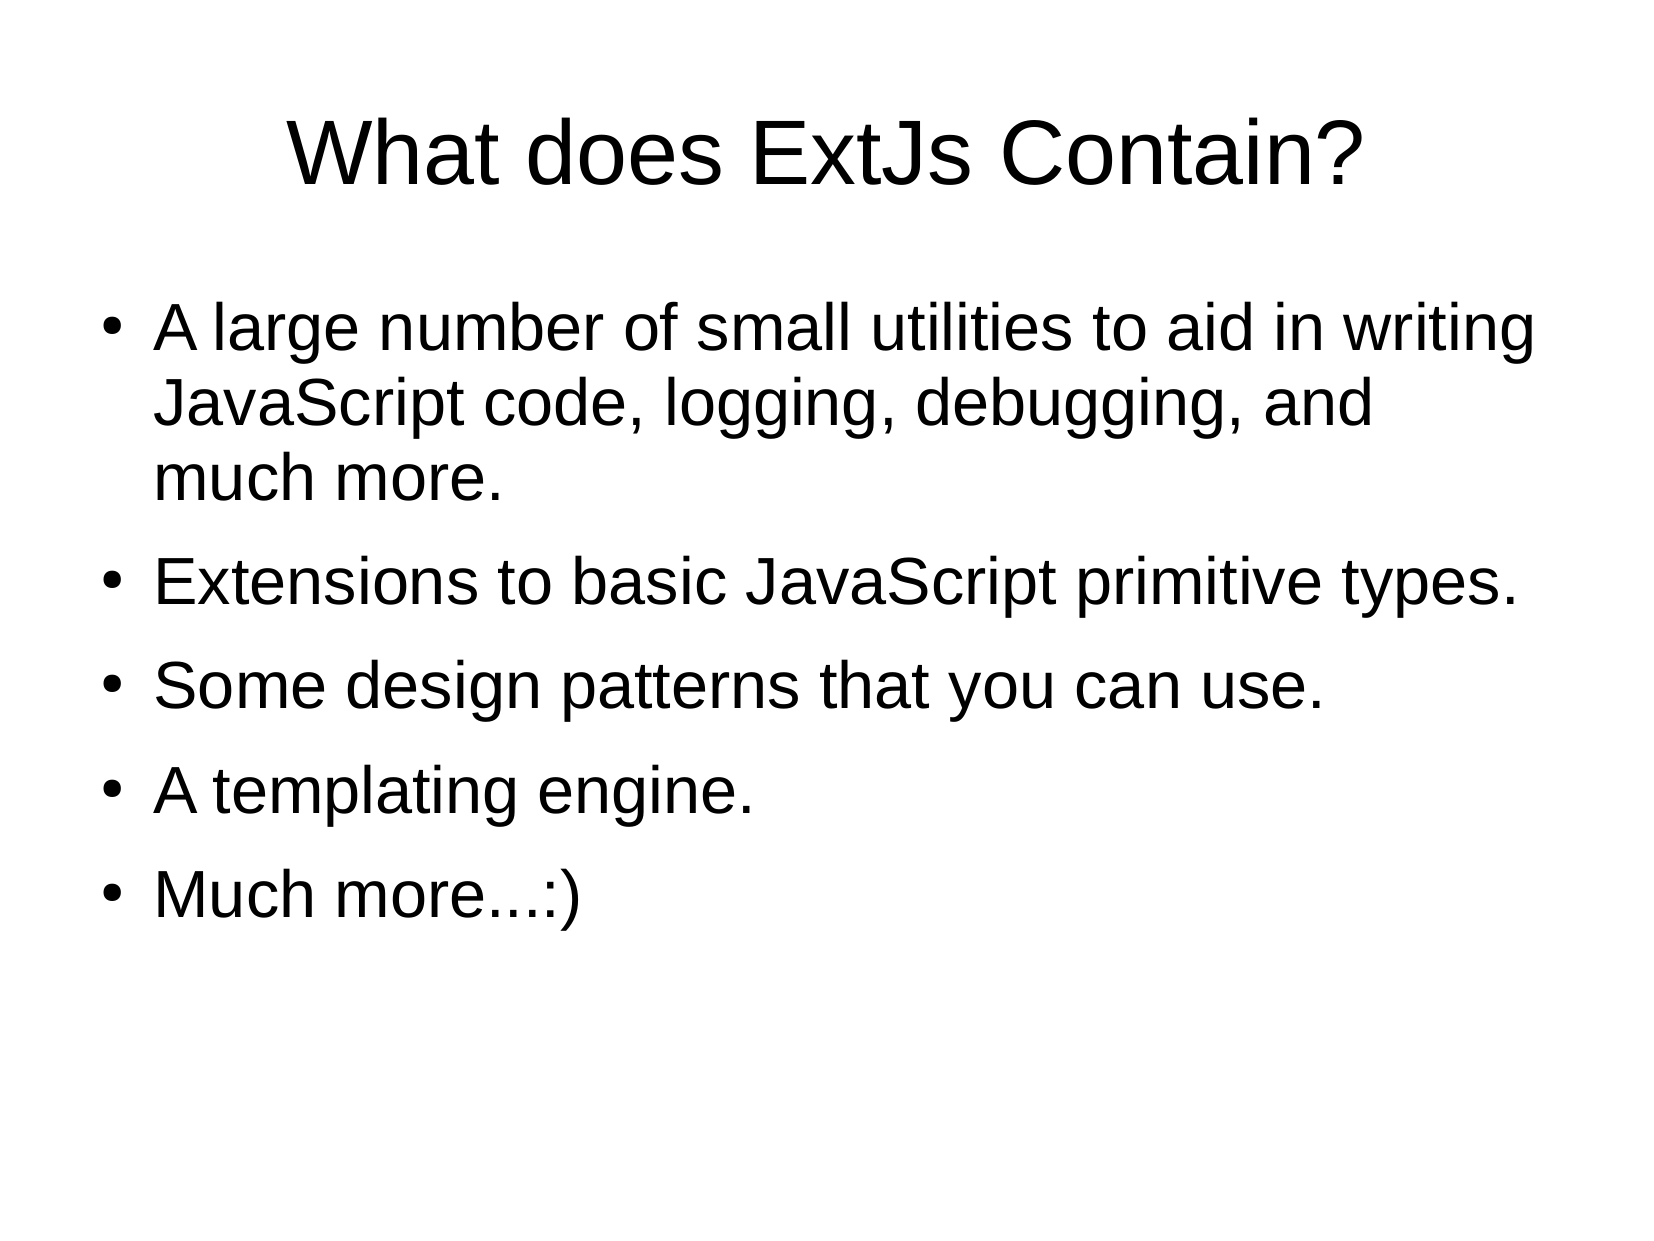

# What does ExtJs Contain?
A large number of small utilities to aid in writing JavaScript code, logging, debugging, and much more.
Extensions to basic JavaScript primitive types.
Some design patterns that you can use.
A templating engine.
Much more...:)